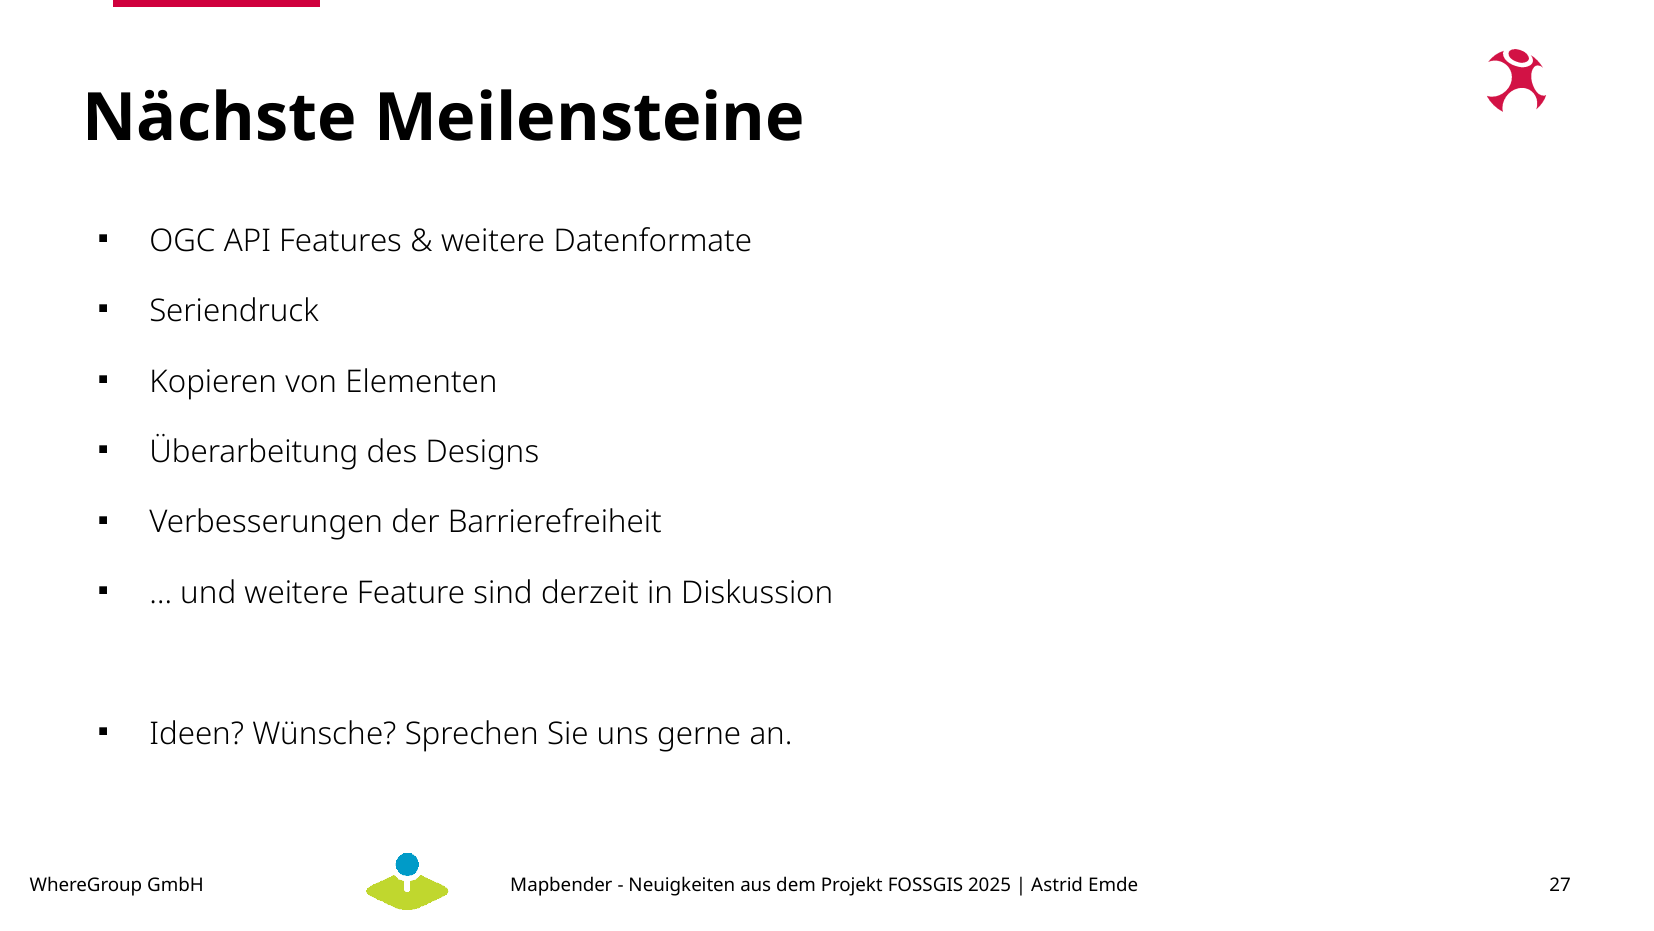

# Nächste Meilensteine
OGC API Features & weitere Datenformate
Seriendruck
Kopieren von Elementen
Überarbeitung des Designs
Verbesserungen der Barrierefreiheit
… und weitere Feature sind derzeit in Diskussion
Ideen? Wünsche? Sprechen Sie uns gerne an.
WhereGroup GmbH
Mapbender - Neuigkeiten aus dem Projekt FOSSGIS 2025 | Astrid Emde
27